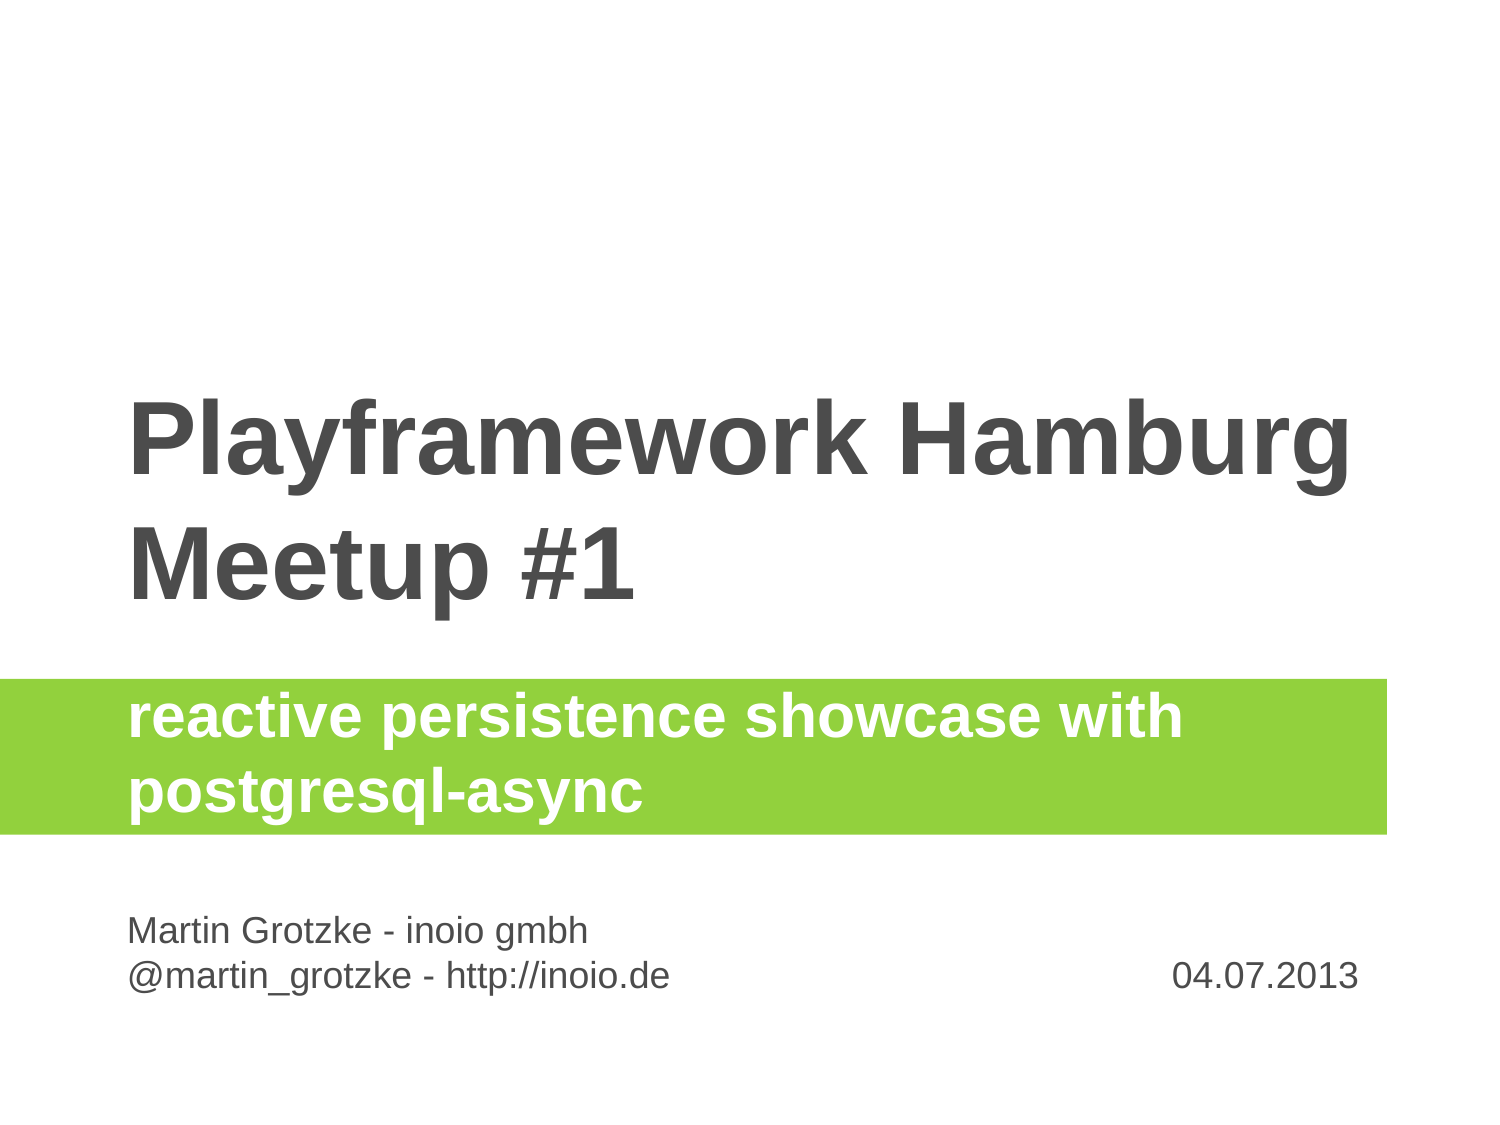

Playframework Hamburg
Meetup #1
reactive persistence showcase with postgresql-async
Martin Grotzke - inoio gmbh
@martin_grotzke - http://inoio.de
04.07.2013